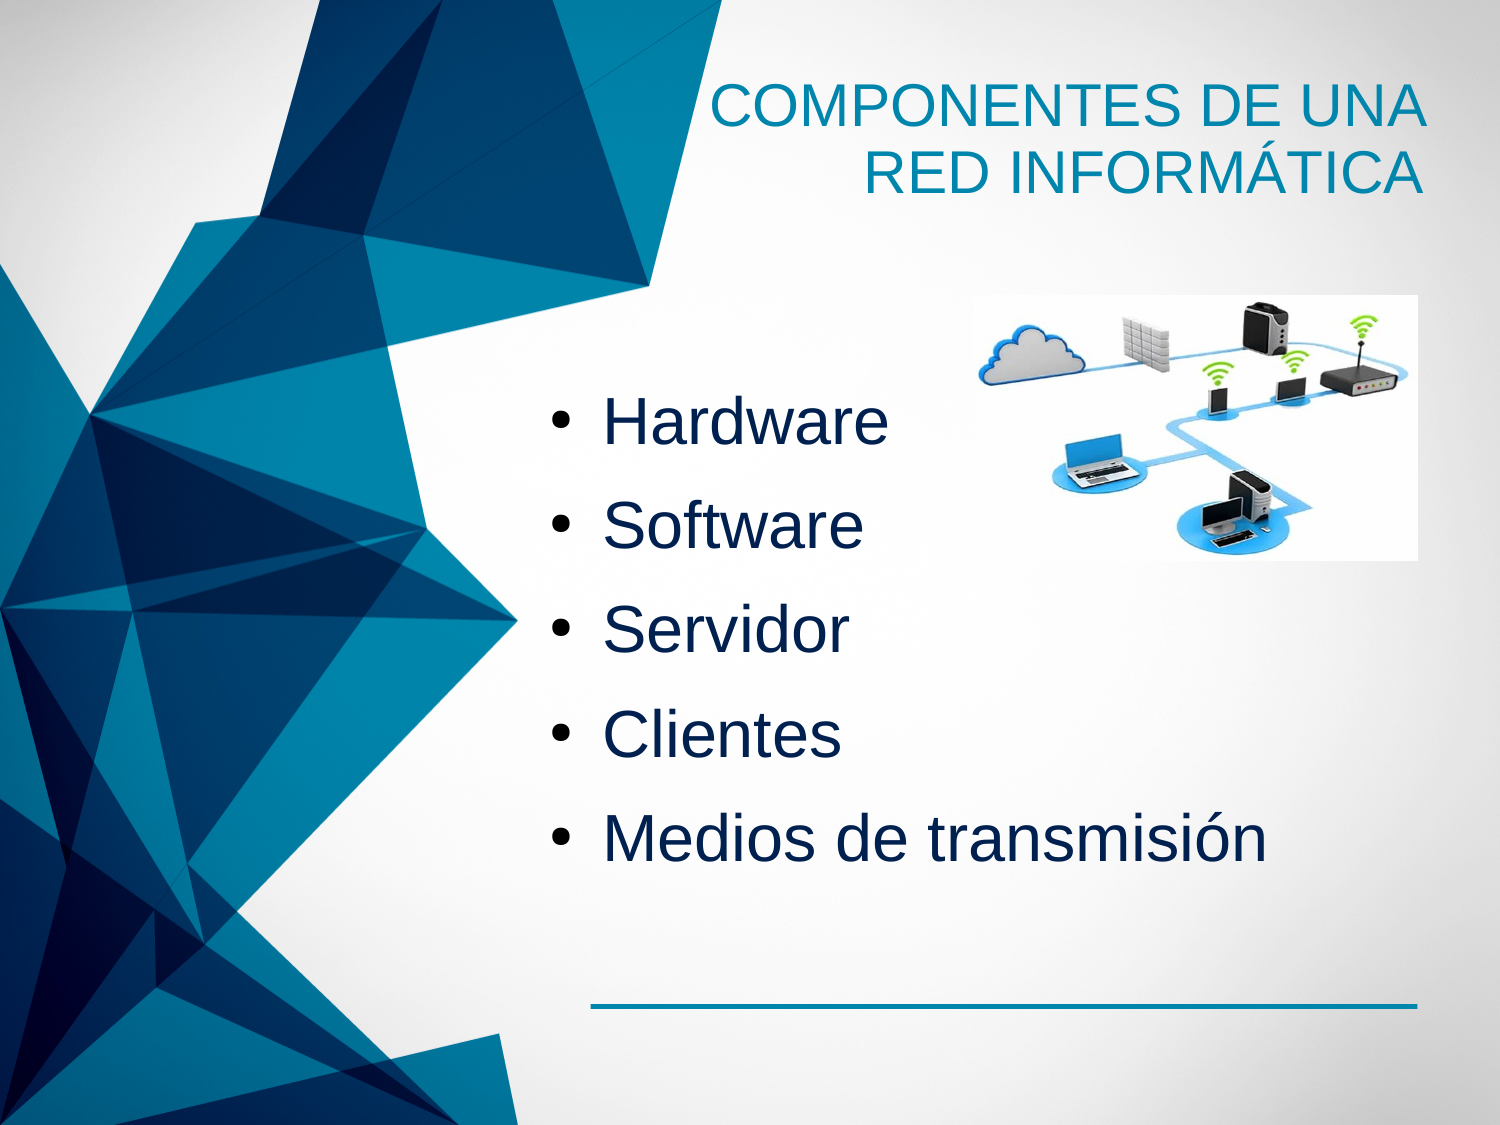

# COMPONENTES DE UNA RED INFORMÁTICA
Hardware
Software
Servidor
Clientes
Medios de transmisión